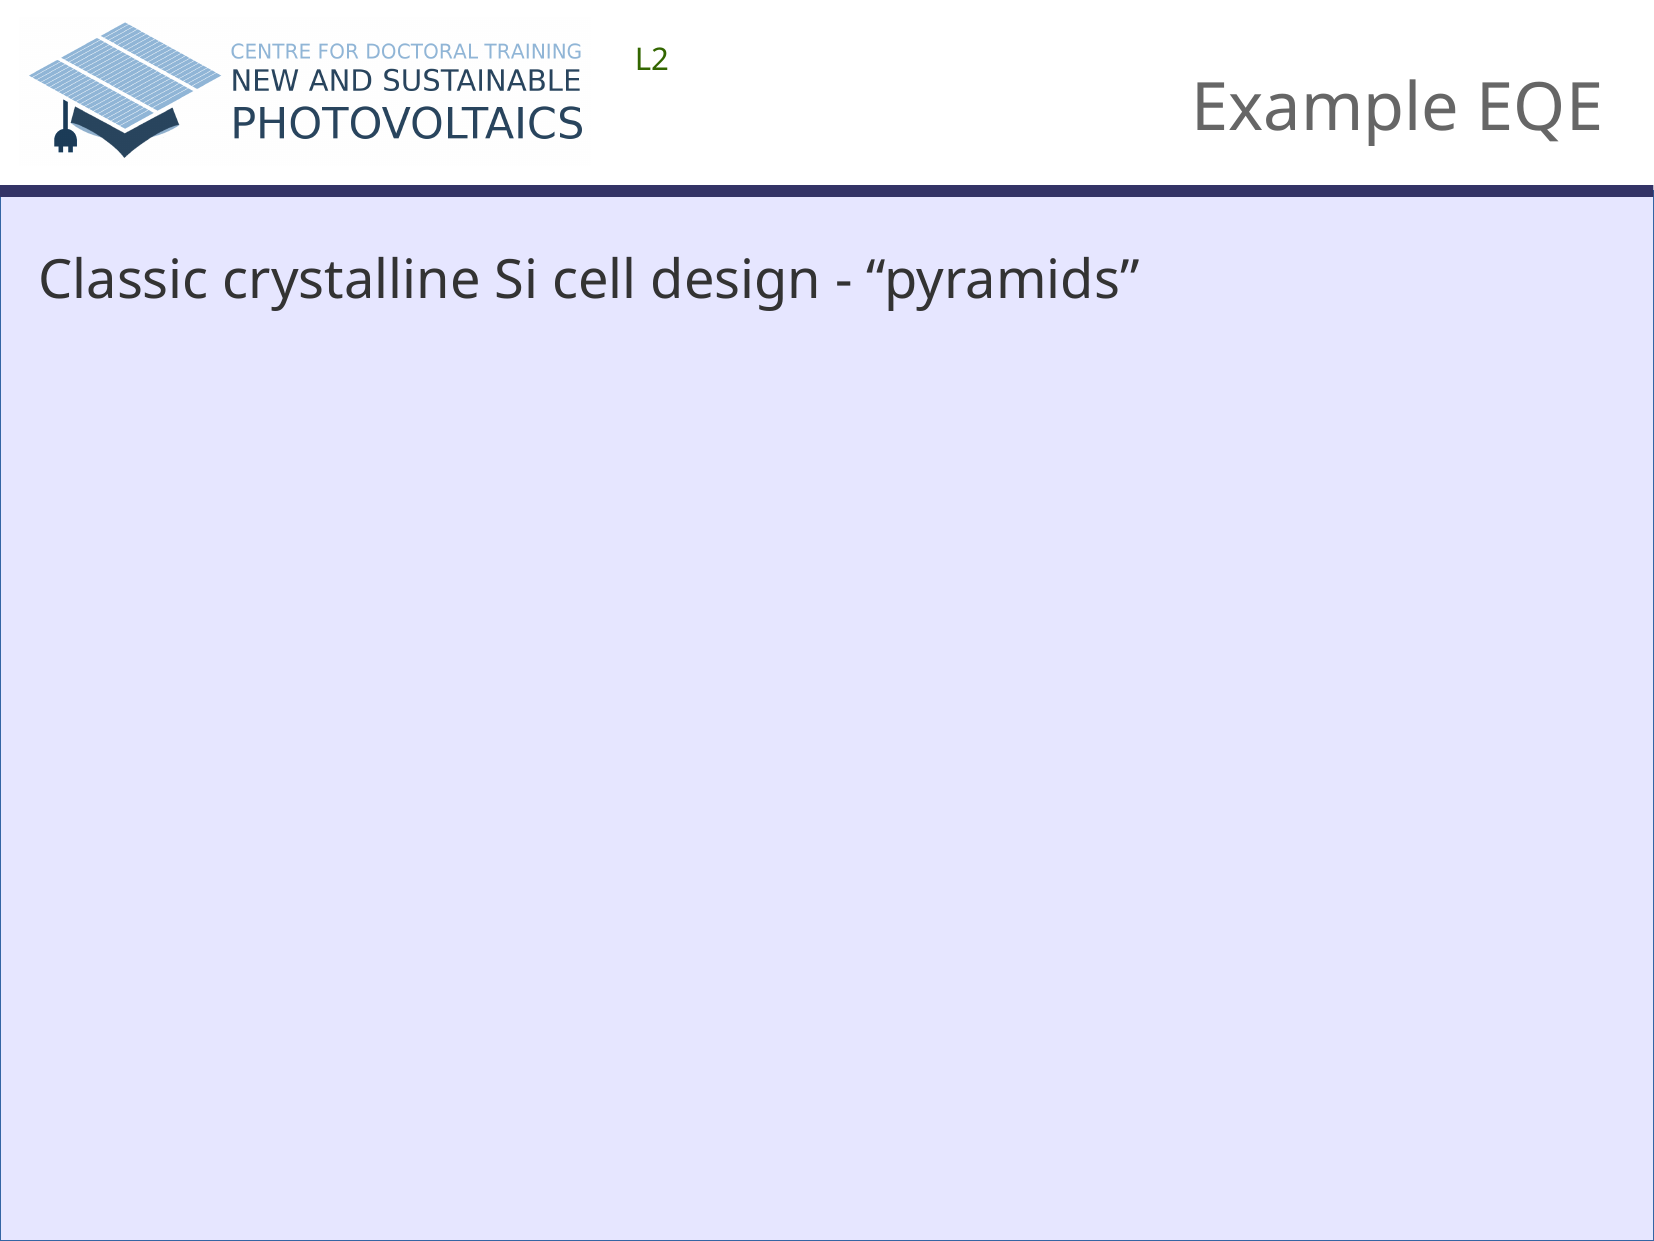

L2
Example EQE
Classic crystalline Si cell design - “pyramids”